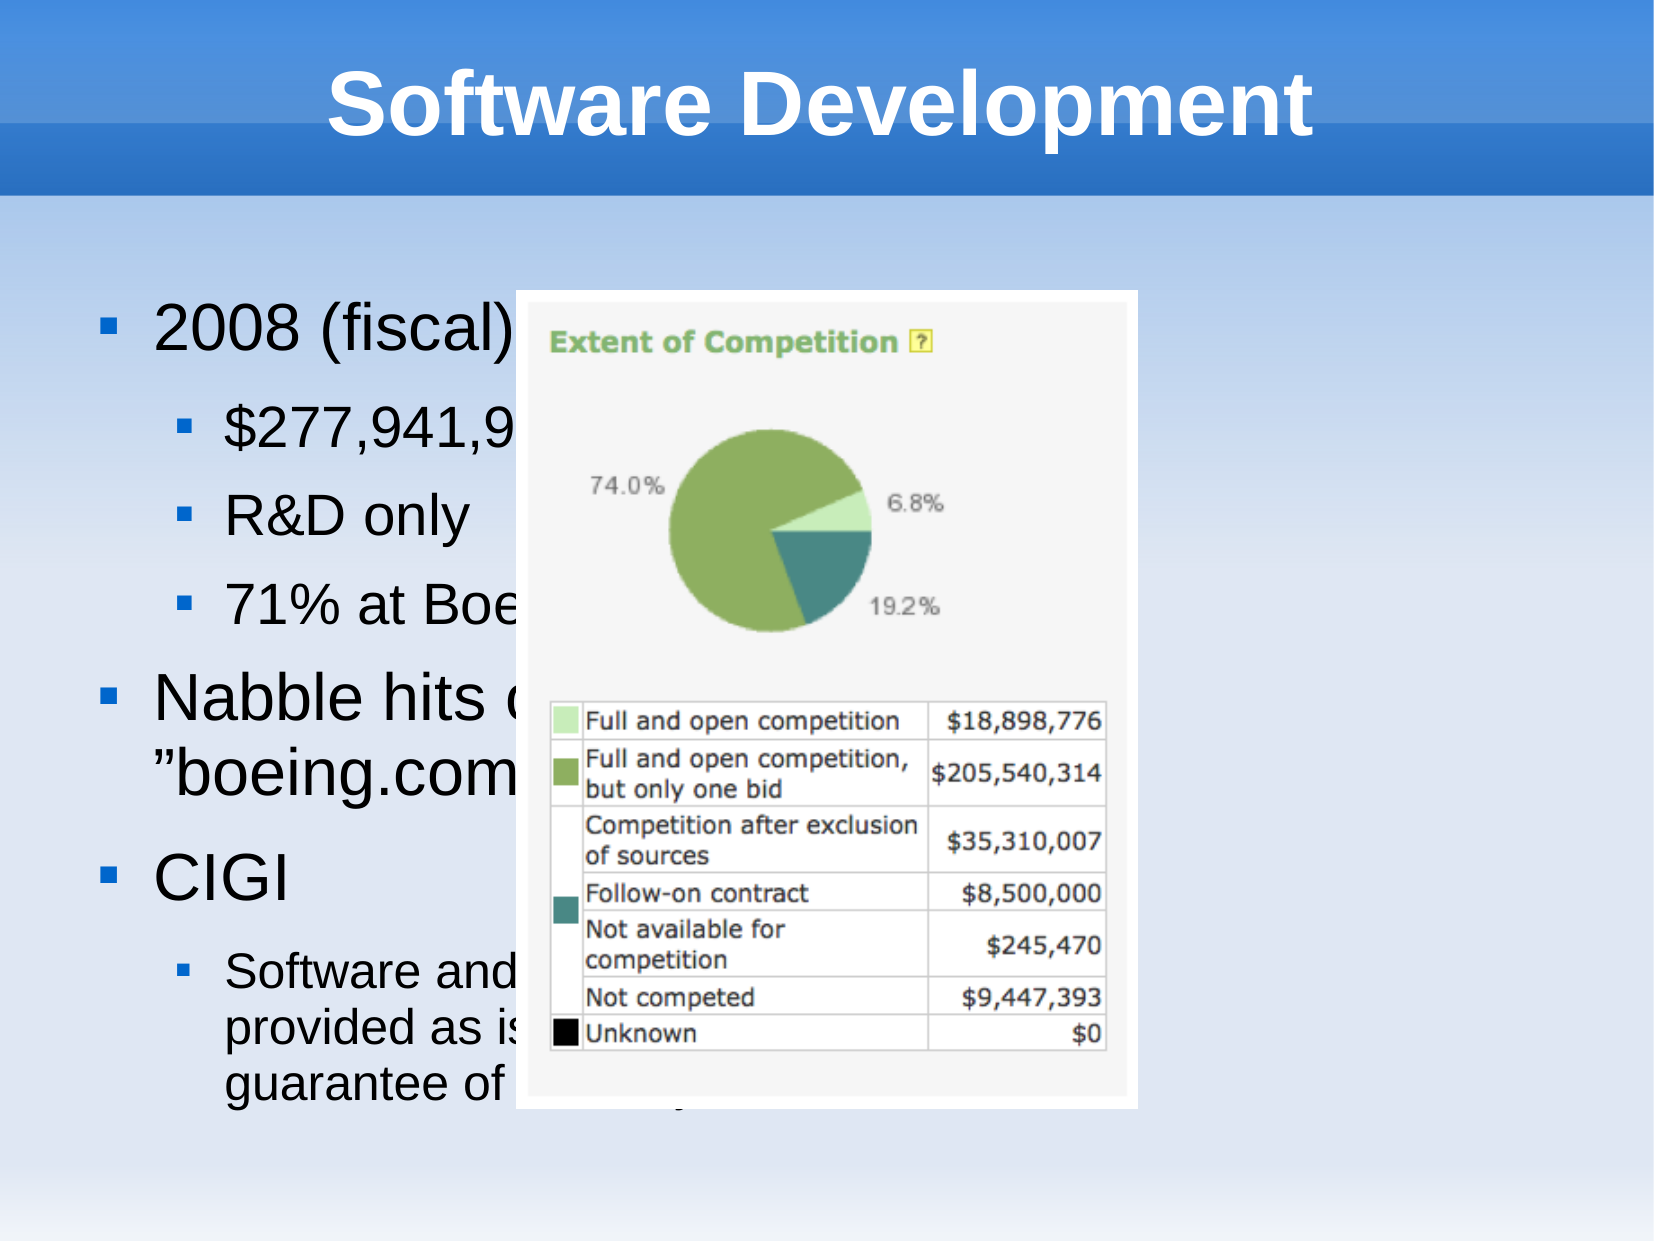

# Software Development
2008 (fiscal)
$277,941,960
R&D only
71% at Boeing
Nabble hits on ”boeing.com” → 12
CIGI
Software and open source provided as is with no guarantee of usability